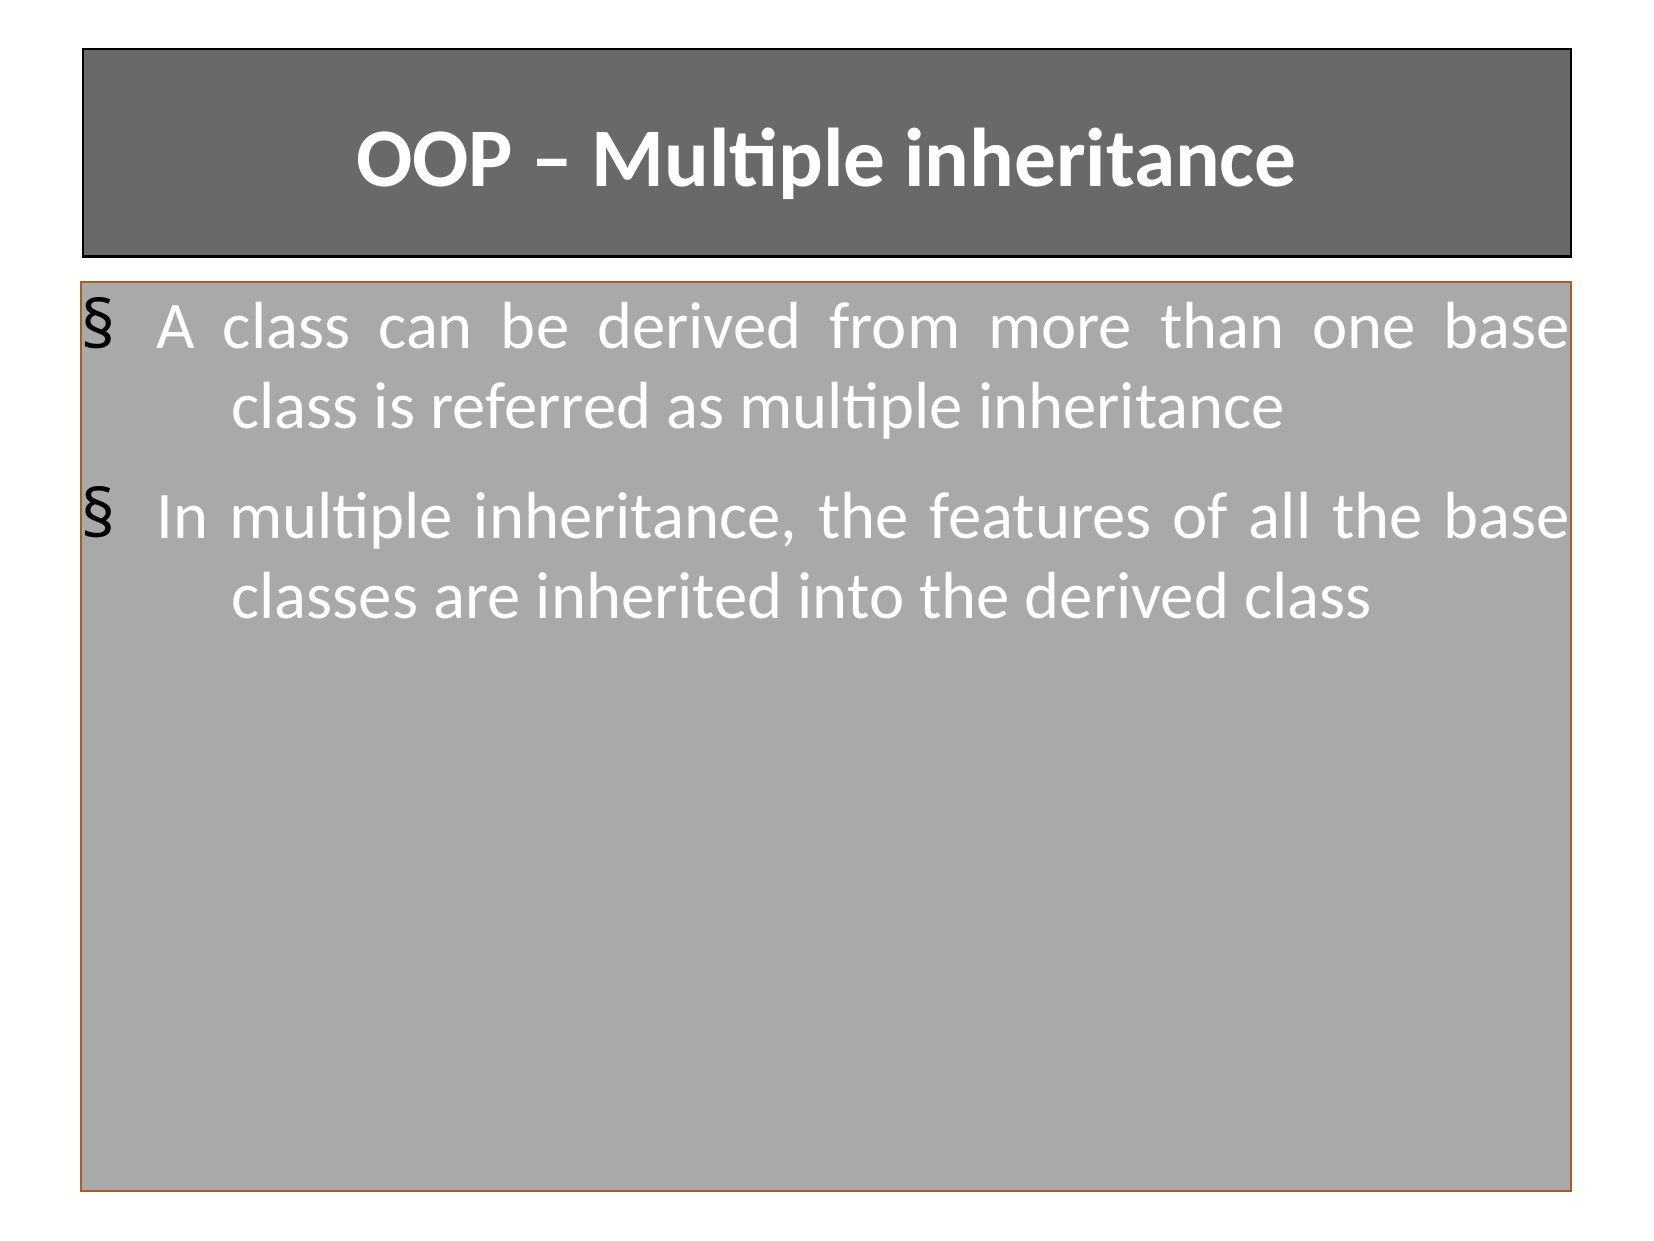

# OOP – Multiple inheritance
A class can be derived from more than one base class is referred as multiple inheritance
In multiple inheritance, the features of all the base classes are inherited into the derived class